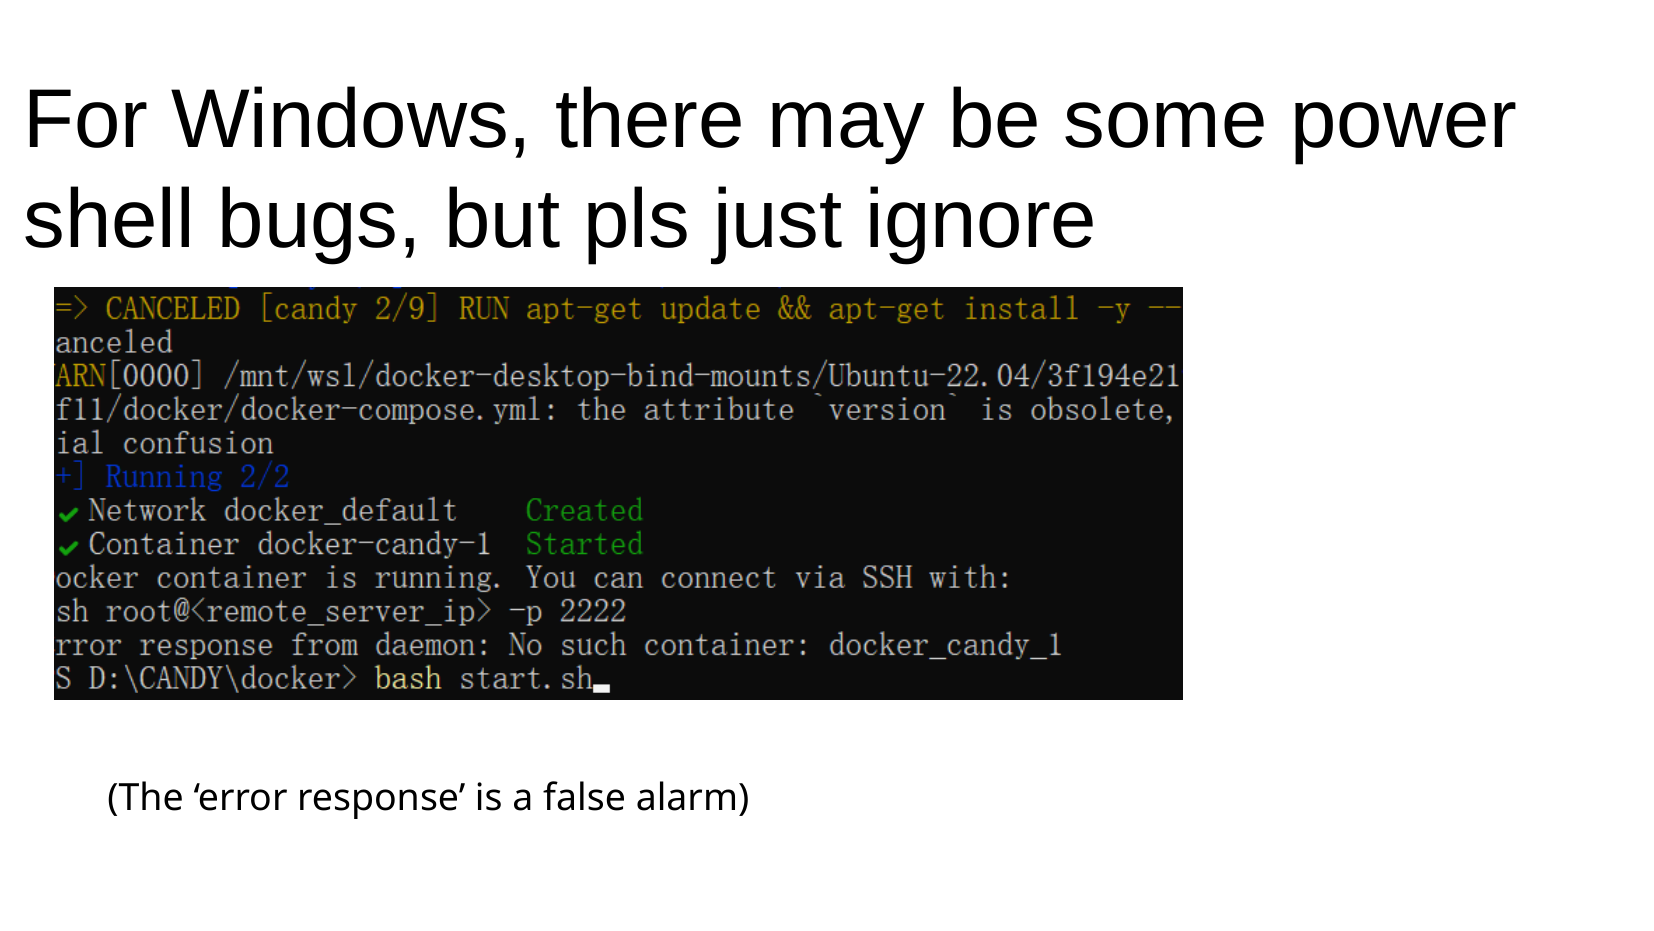

# For Windows, there may be some power shell bugs, but pls just ignore
(The ‘error response’ is a false alarm)